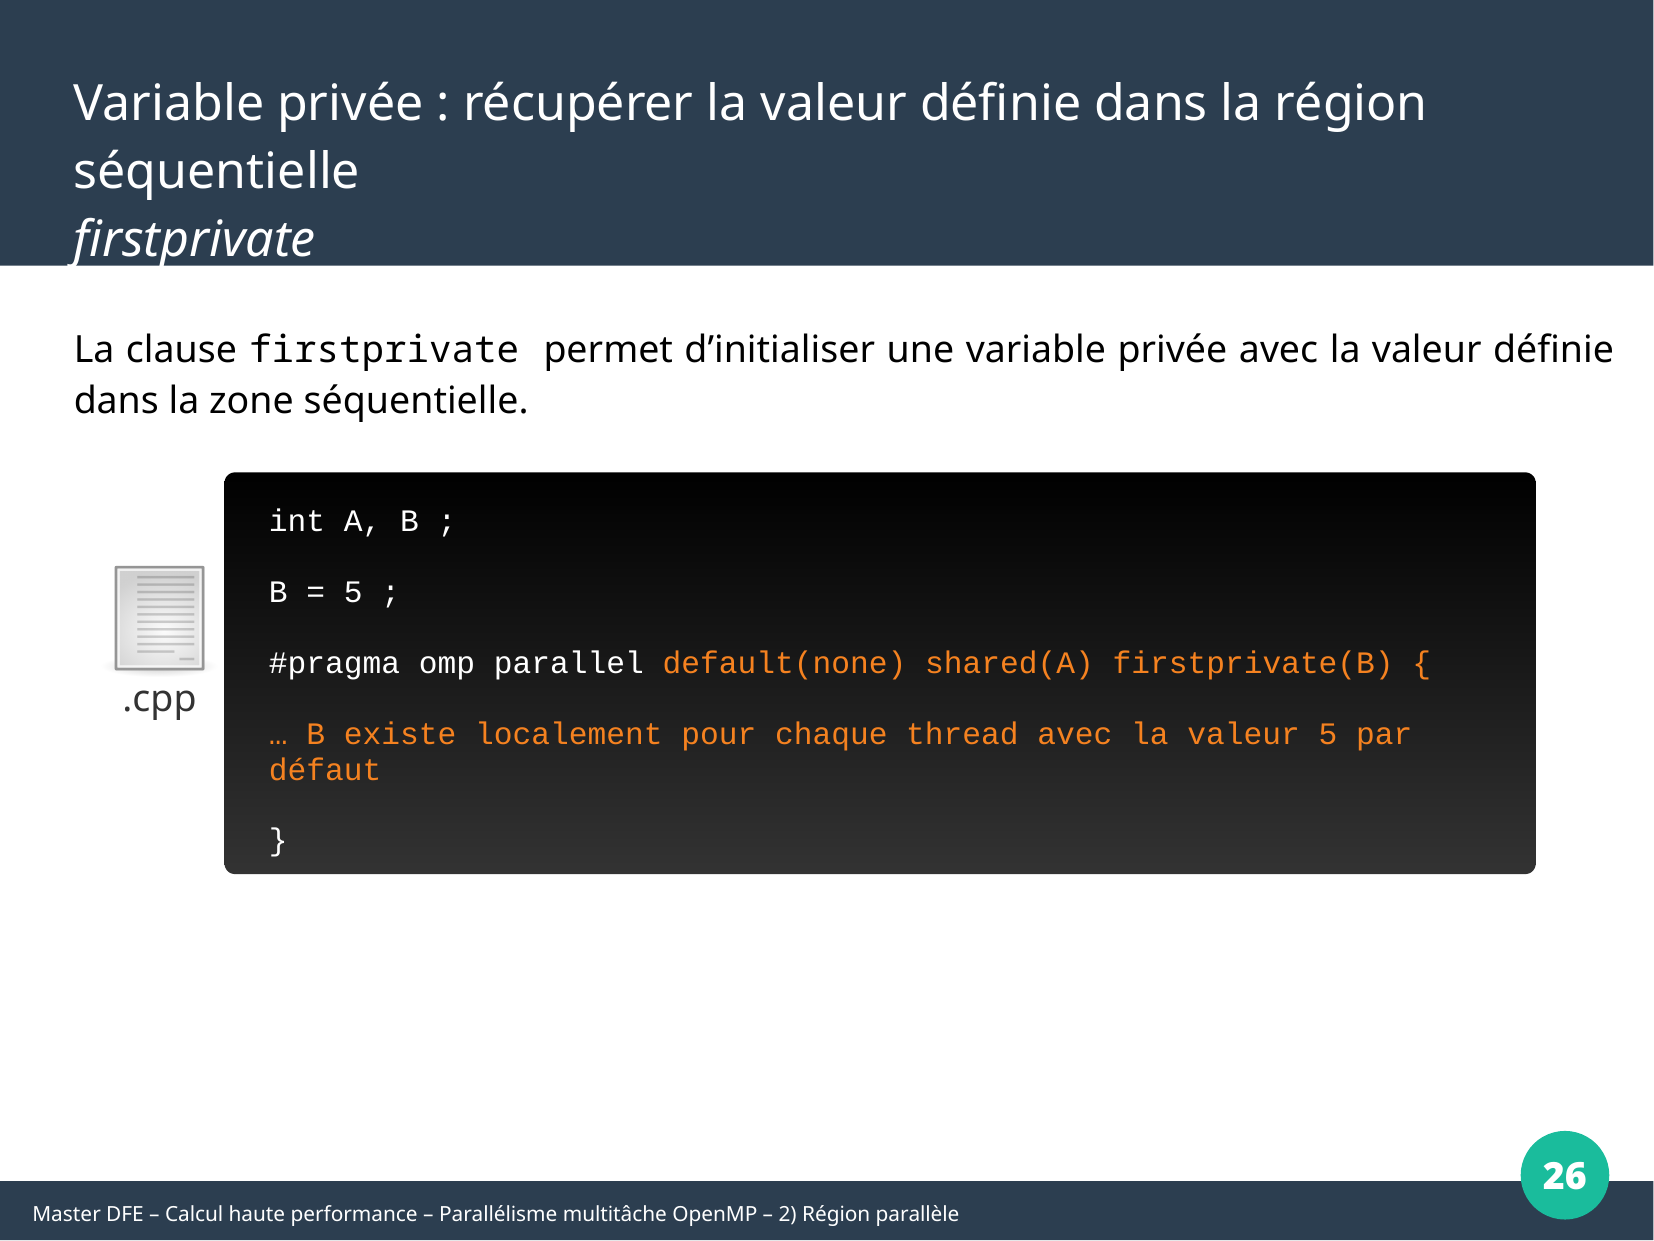

Variable privée : récupérer la valeur définie dans la région séquentielle
firstprivate
La clause firstprivate permet d’initialiser une variable privée avec la valeur définie dans la zone séquentielle.
int A, B ;
B = 5 ;
#pragma omp parallel default(none) shared(A) firstprivate(B) {
… B existe localement pour chaque thread avec la valeur 5 par défaut
}
.cpp
26
Master DFE – Calcul haute performance – Parallélisme multitâche OpenMP – 2) Région parallèle